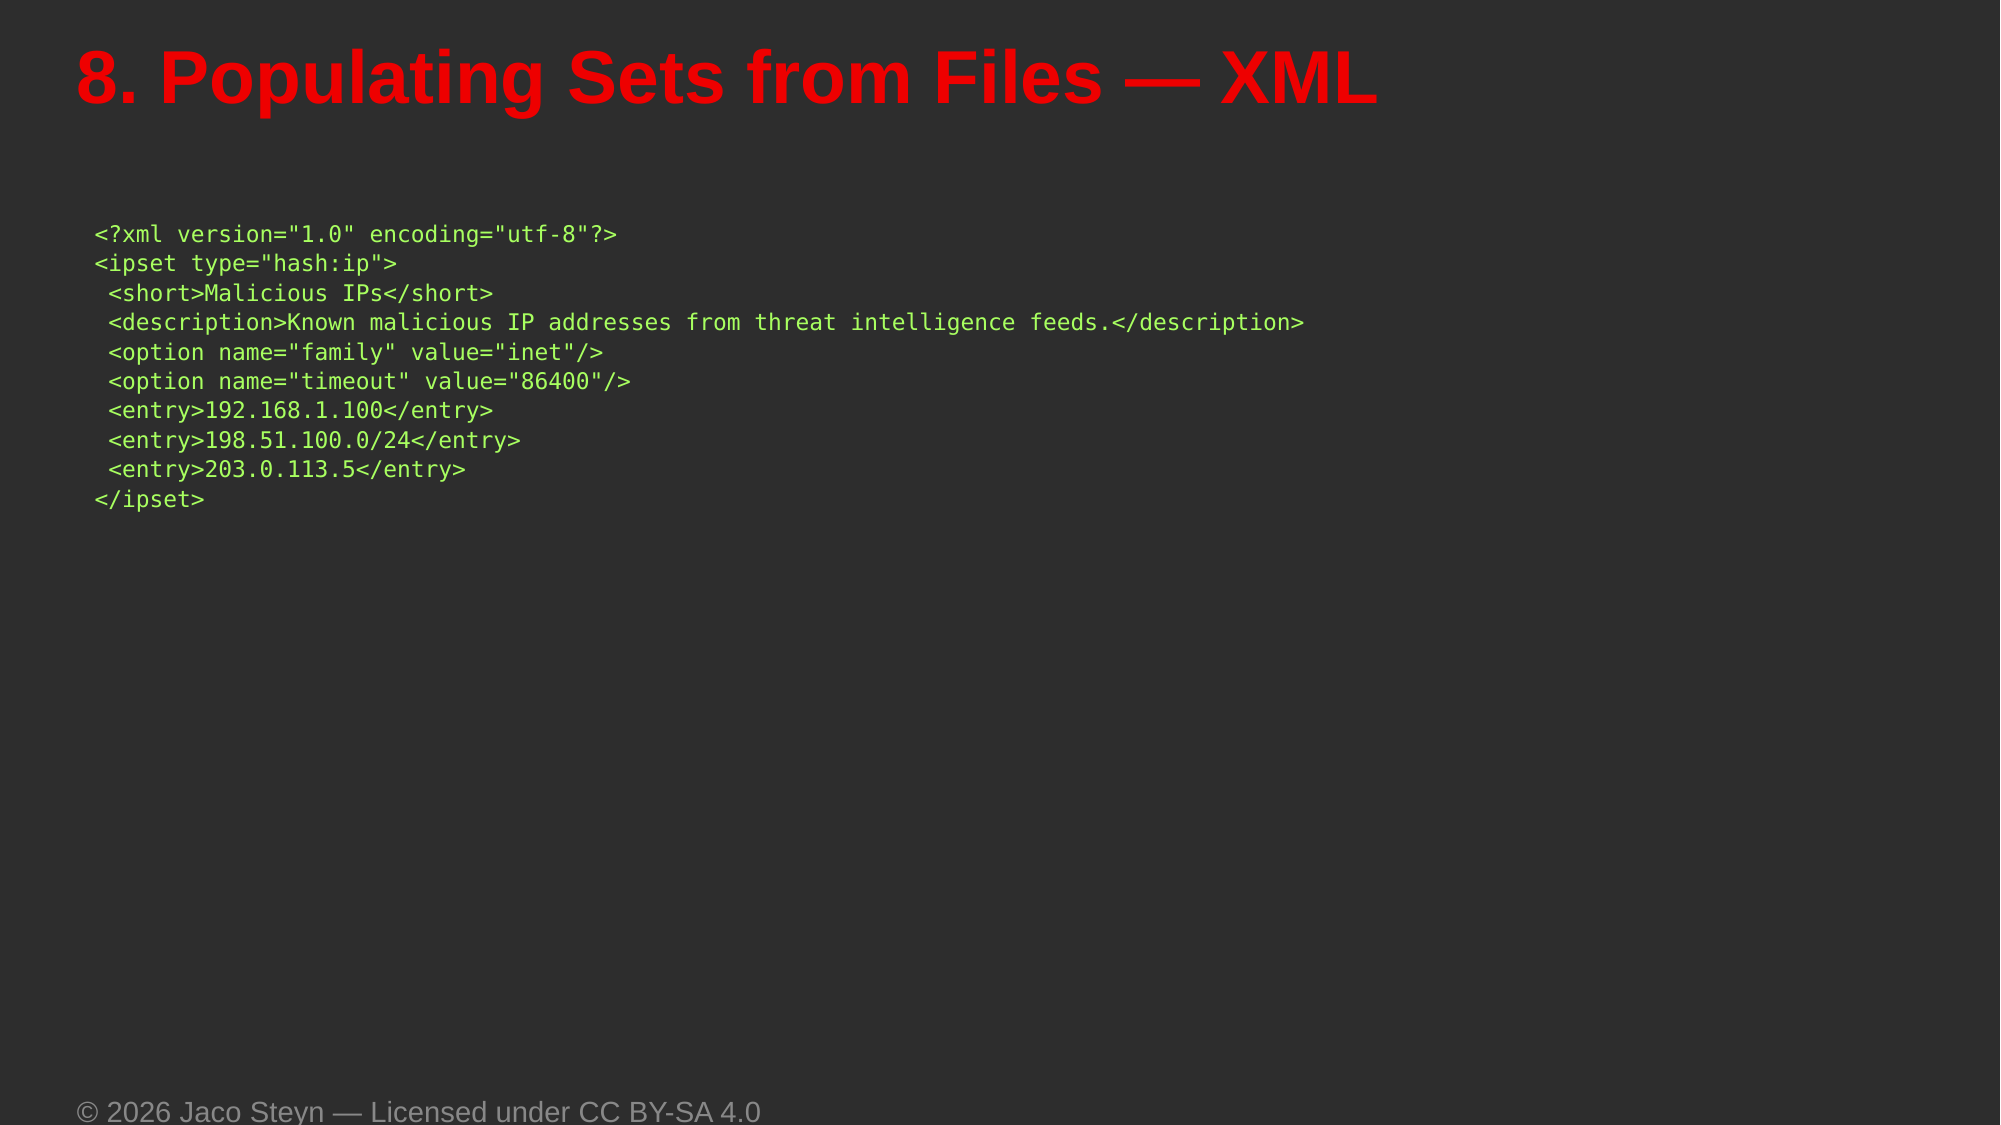

8. Populating Sets from Files — XML
<?xml version="1.0" encoding="utf-8"?>
<ipset type="hash:ip">
 <short>Malicious IPs</short>
 <description>Known malicious IP addresses from threat intelligence feeds.</description>
 <option name="family" value="inet"/>
 <option name="timeout" value="86400"/>
 <entry>192.168.1.100</entry>
 <entry>198.51.100.0/24</entry>
 <entry>203.0.113.5</entry>
</ipset>
© 2026 Jaco Steyn — Licensed under CC BY-SA 4.0